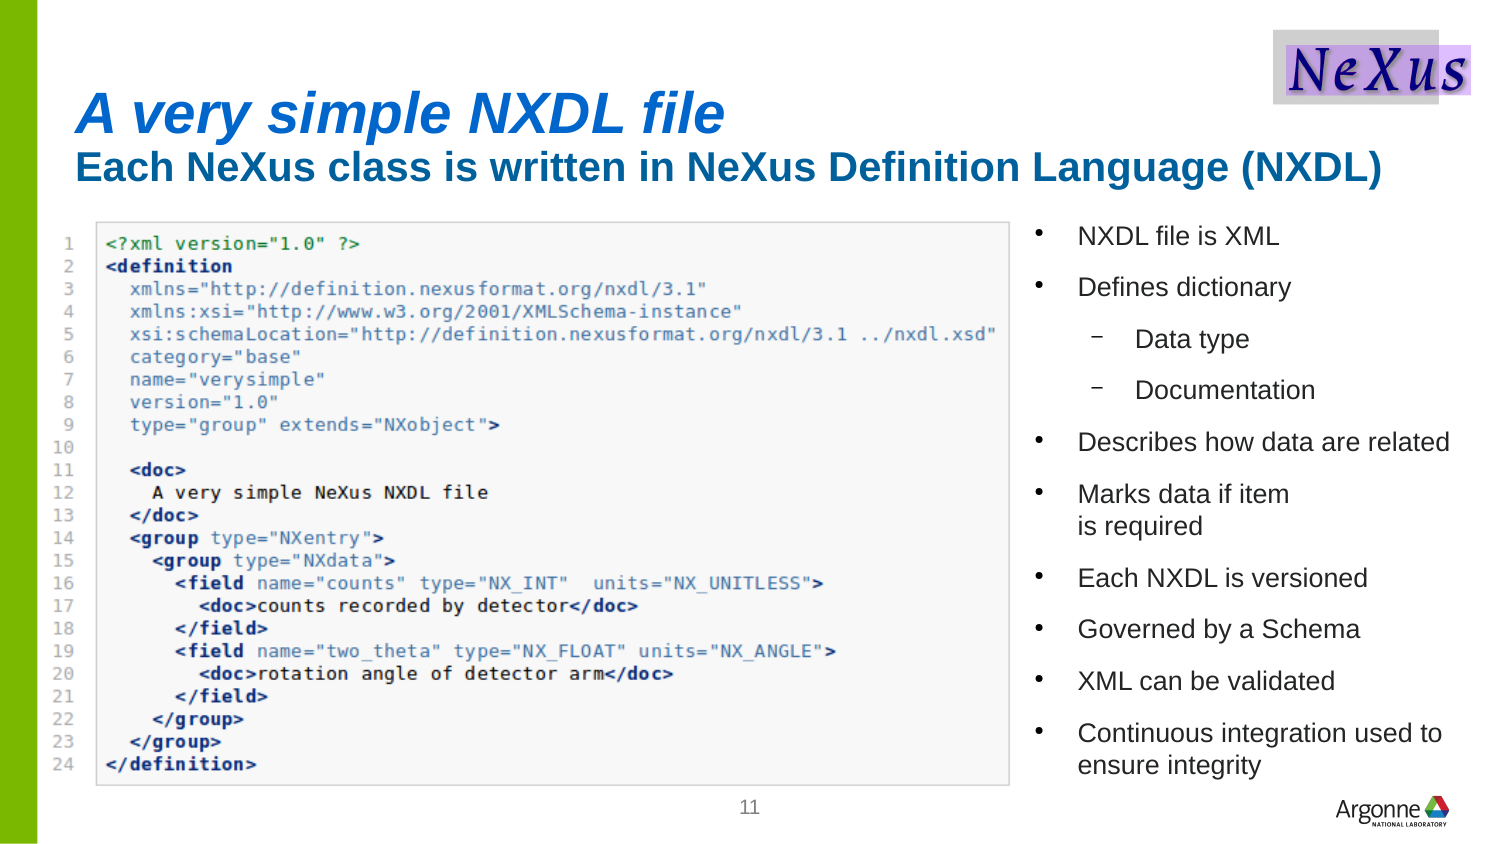

A very simple NXDL file
#
Each NeXus class is written in NeXus Definition Language (NXDL)
NXDL file is XML
Defines dictionary
Data type
Documentation
Describes how data are related
Marks data if item
is required
Each NXDL is versioned
Governed by a Schema
XML can be validated
Continuous integration used to ensure integrity